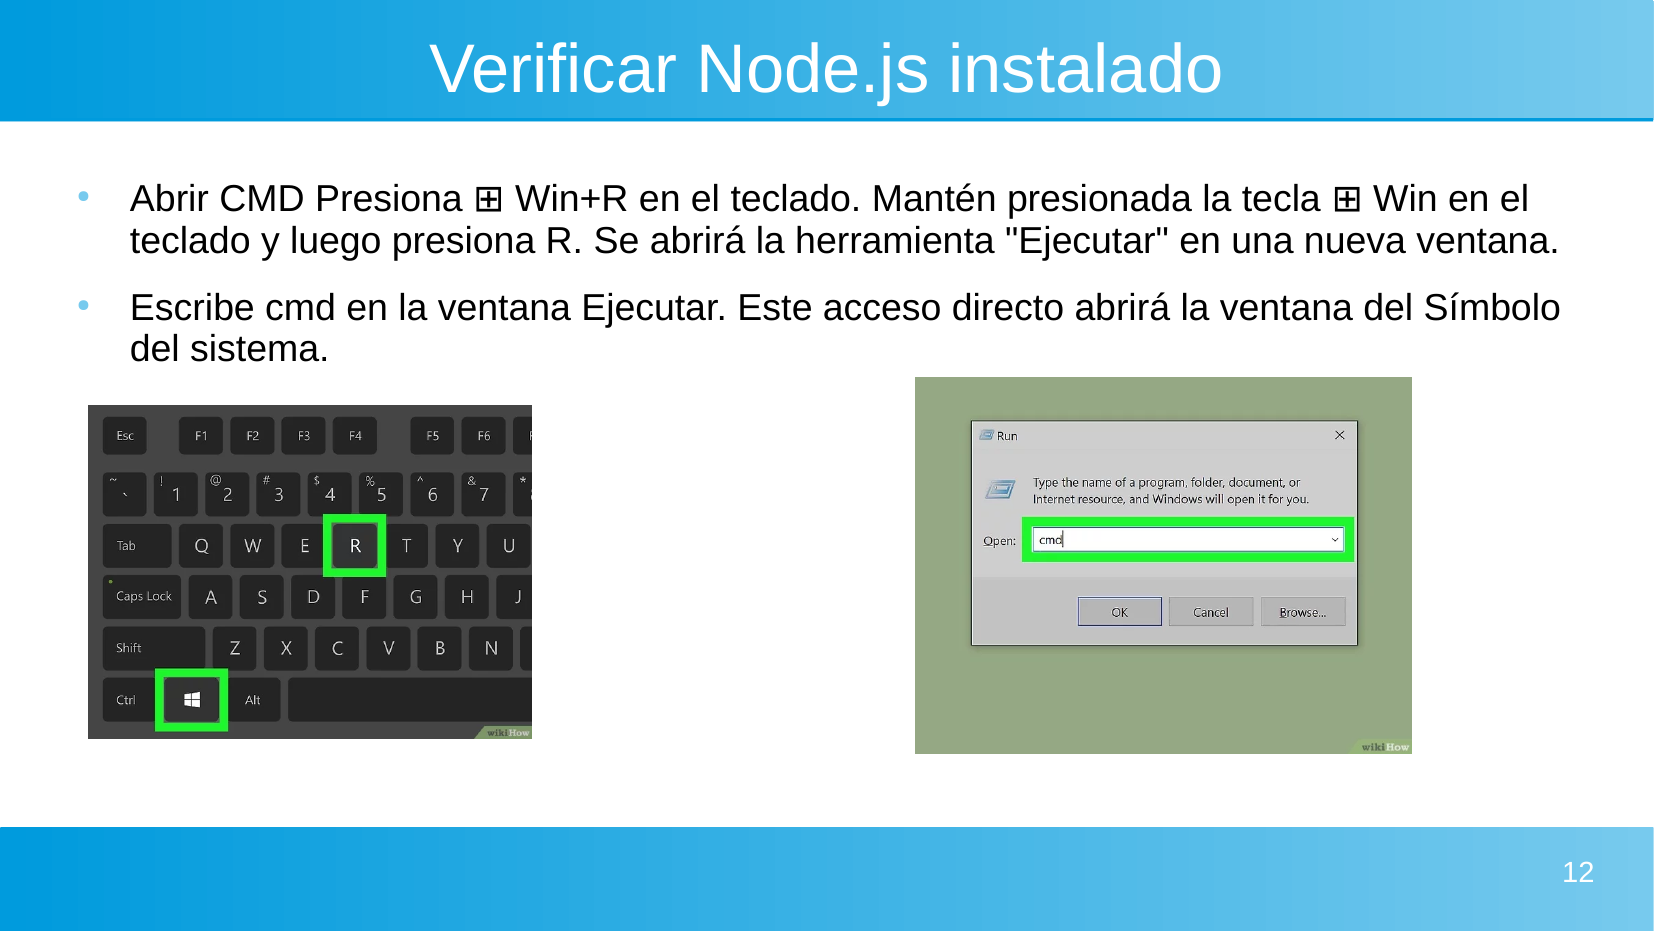

# Verificar Node.js instalado
Abrir CMD Presiona ⊞ Win+R en el teclado. Mantén presionada la tecla ⊞ Win en el teclado y luego presiona R. Se abrirá la herramienta "Ejecutar" en una nueva ventana.
Escribe cmd en la ventana Ejecutar. Este acceso directo abrirá la ventana del Símbolo del sistema.
12